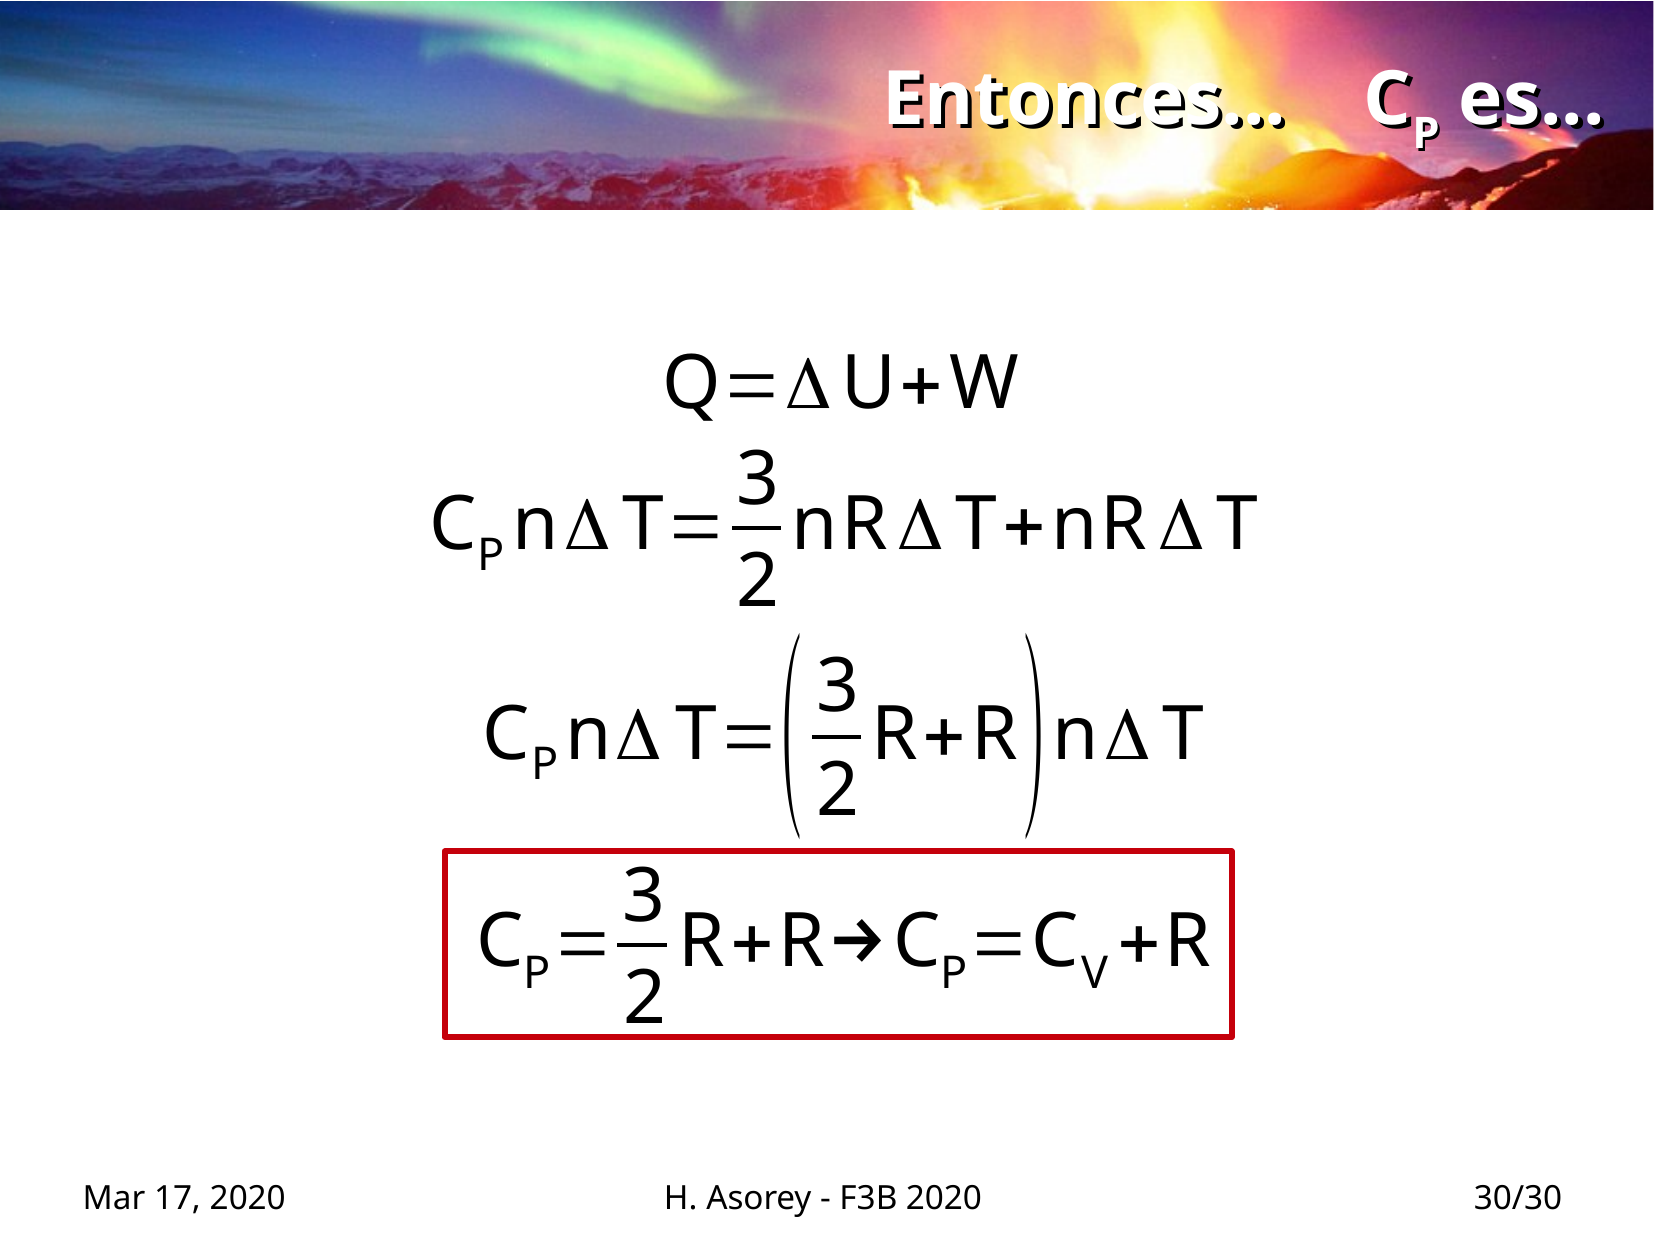

# Entonces... CP es...
Mar 17, 2020
H. Asorey - F3B 2020
30